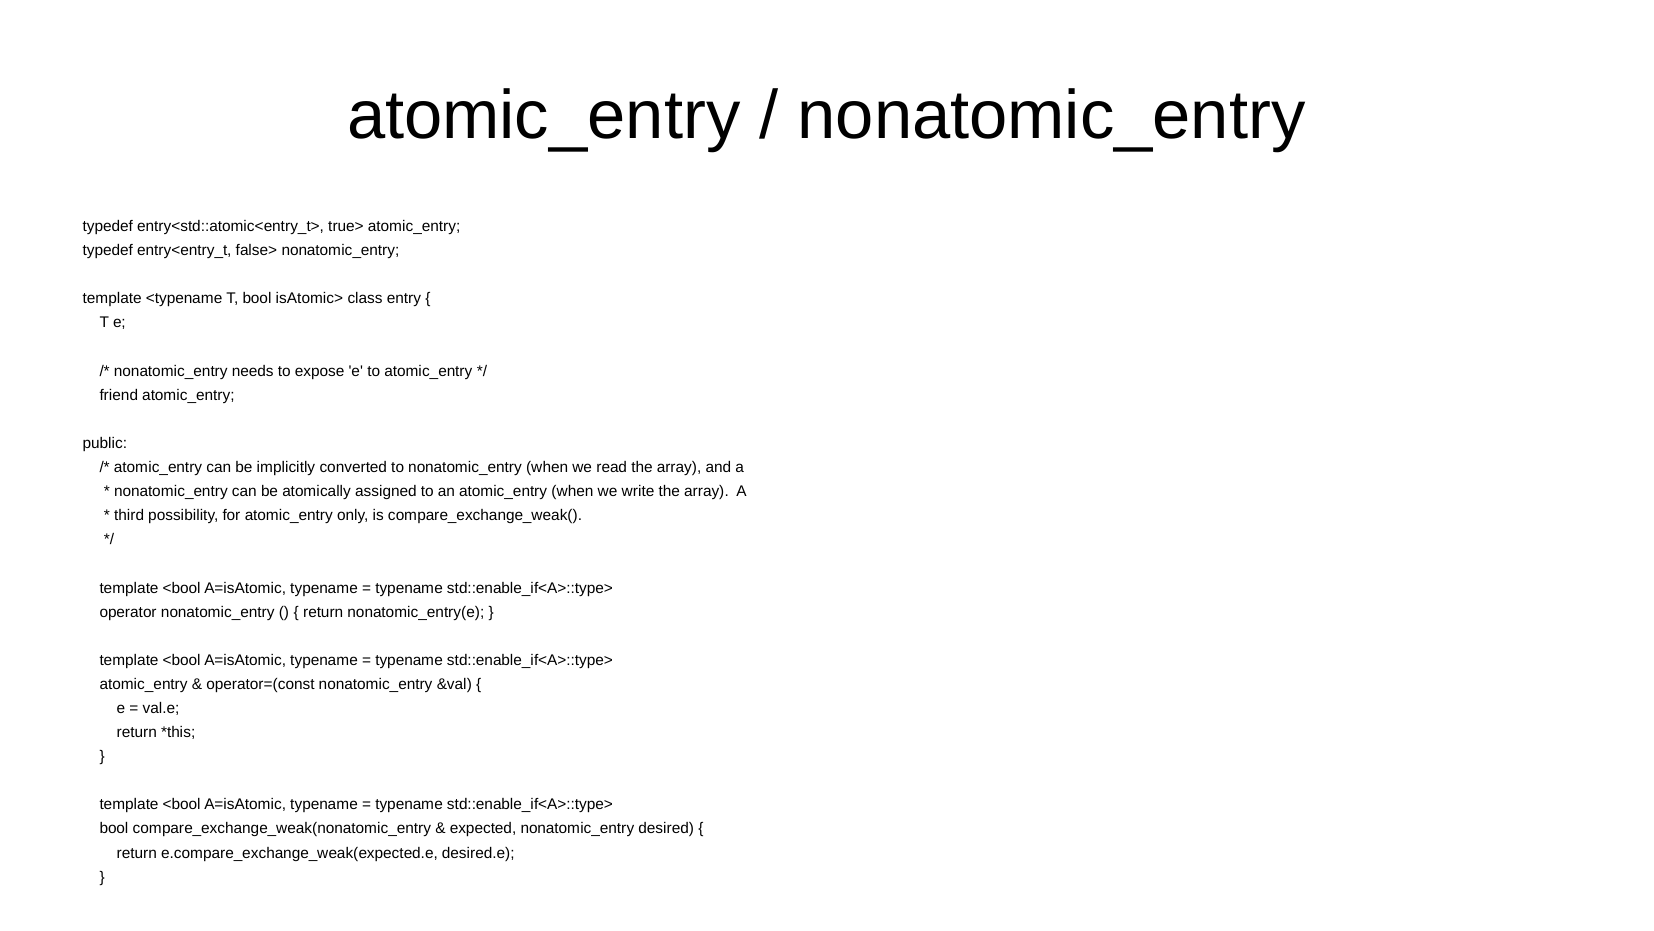

# atomic_entry / nonatomic_entry
typedef entry<std::atomic<entry_t>, true> atomic_entry;
typedef entry<entry_t, false> nonatomic_entry;
template <typename T, bool isAtomic> class entry {
 T e;
 /* nonatomic_entry needs to expose 'e' to atomic_entry */
 friend atomic_entry;
public:
 /* atomic_entry can be implicitly converted to nonatomic_entry (when we read the array), and a
 * nonatomic_entry can be atomically assigned to an atomic_entry (when we write the array). A
 * third possibility, for atomic_entry only, is compare_exchange_weak().
 */
 template <bool A=isAtomic, typename = typename std::enable_if<A>::type>
 operator nonatomic_entry () { return nonatomic_entry(e); }
 template <bool A=isAtomic, typename = typename std::enable_if<A>::type>
 atomic_entry & operator=(const nonatomic_entry &val) {
 e = val.e;
 return *this;
 }
 template <bool A=isAtomic, typename = typename std::enable_if<A>::type>
 bool compare_exchange_weak(nonatomic_entry & expected, nonatomic_entry desired) {
 return e.compare_exchange_weak(expected.e, desired.e);
 }